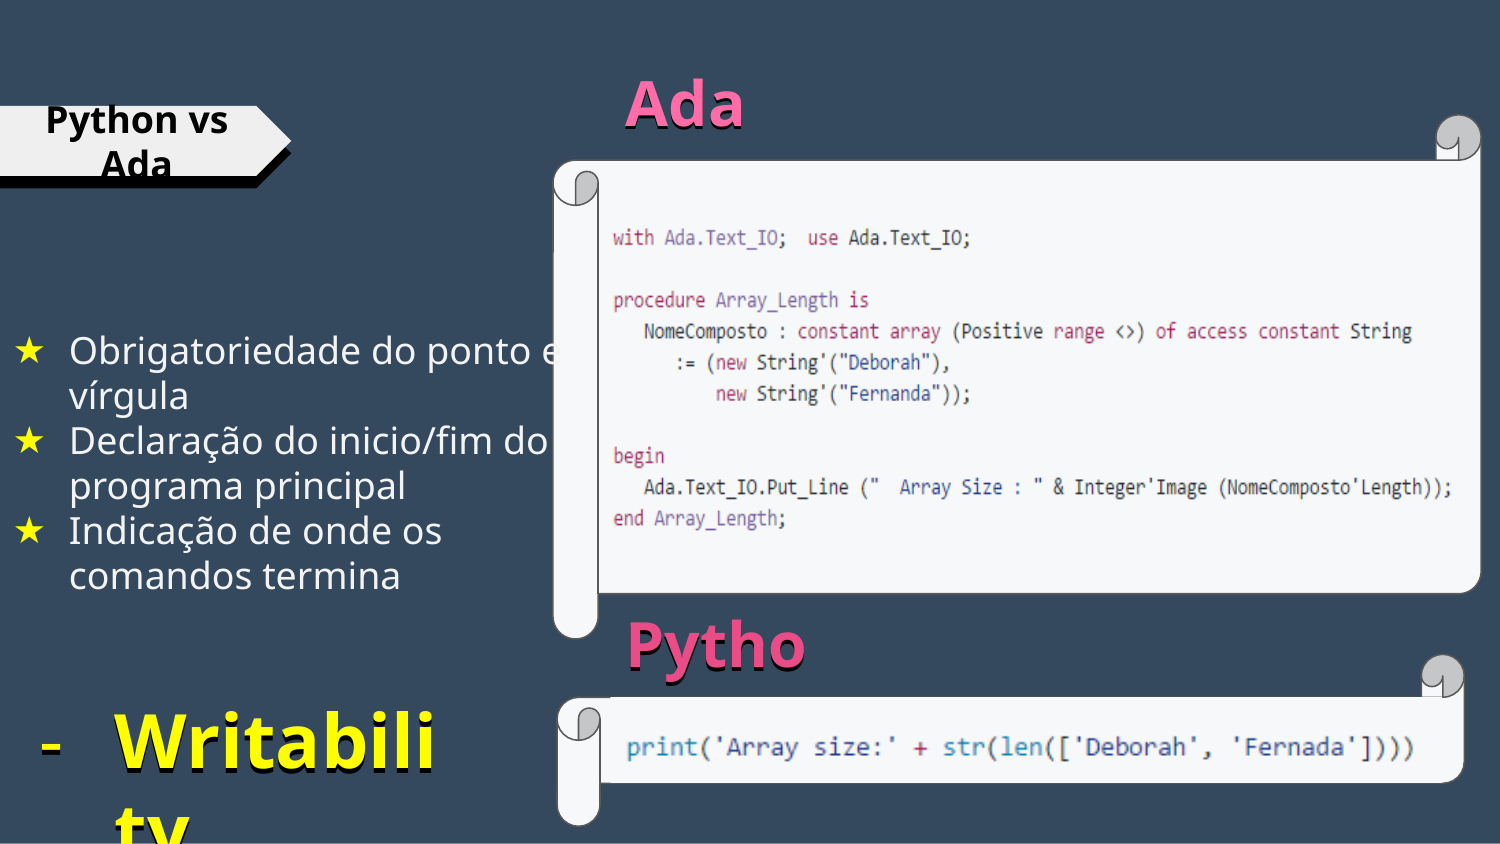

Ada
Ada
Python vs Ada
Origem
Obrigatoriedade do ponto e vírgula
Declaração do inicio/fim do programa principal
Indicação de onde os comandos termina
Python
Python
Writability
Writability